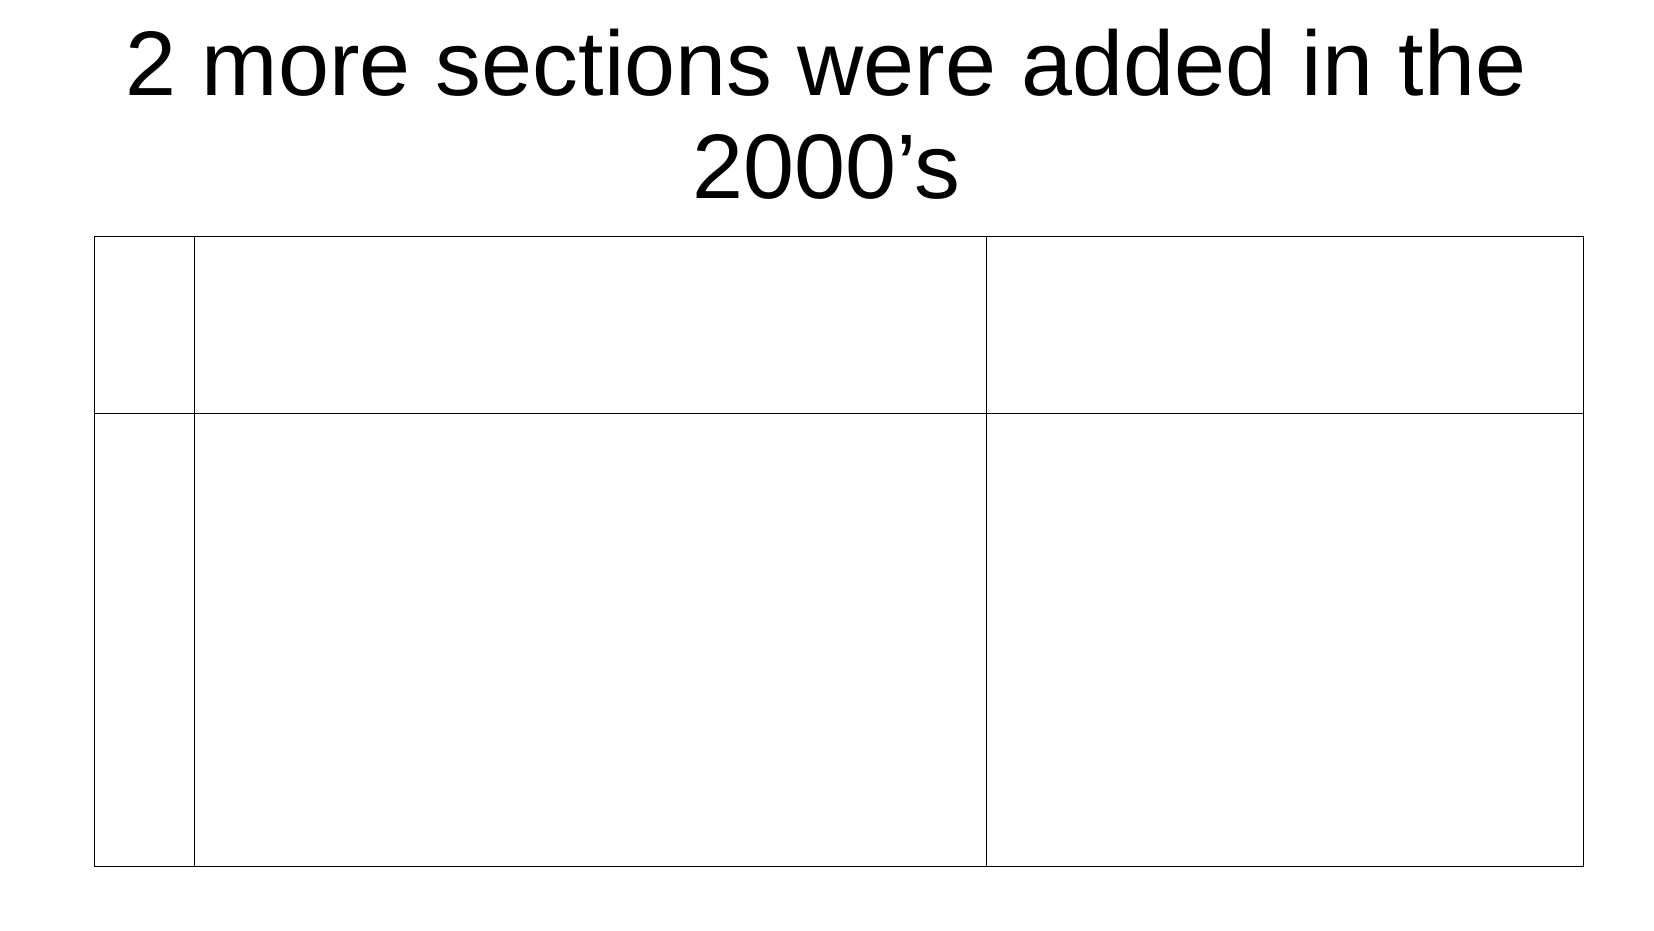

# 2 more sections were added in the 2000’s
| 3A | Making, supplying or obtaining any articles for use in a malicious act using a computer | An unlimited fine and/ or a maximum of 5 years in prison |
| --- | --- | --- |
| 3ZA | Unauthorised acts causing, or creating risk of serious damage | An unlimited fine and/ or a maximum of 14 years in prison unless the offence caused/ created significant risk to human welfare and or national security. In which case the maximum is a life sentence |